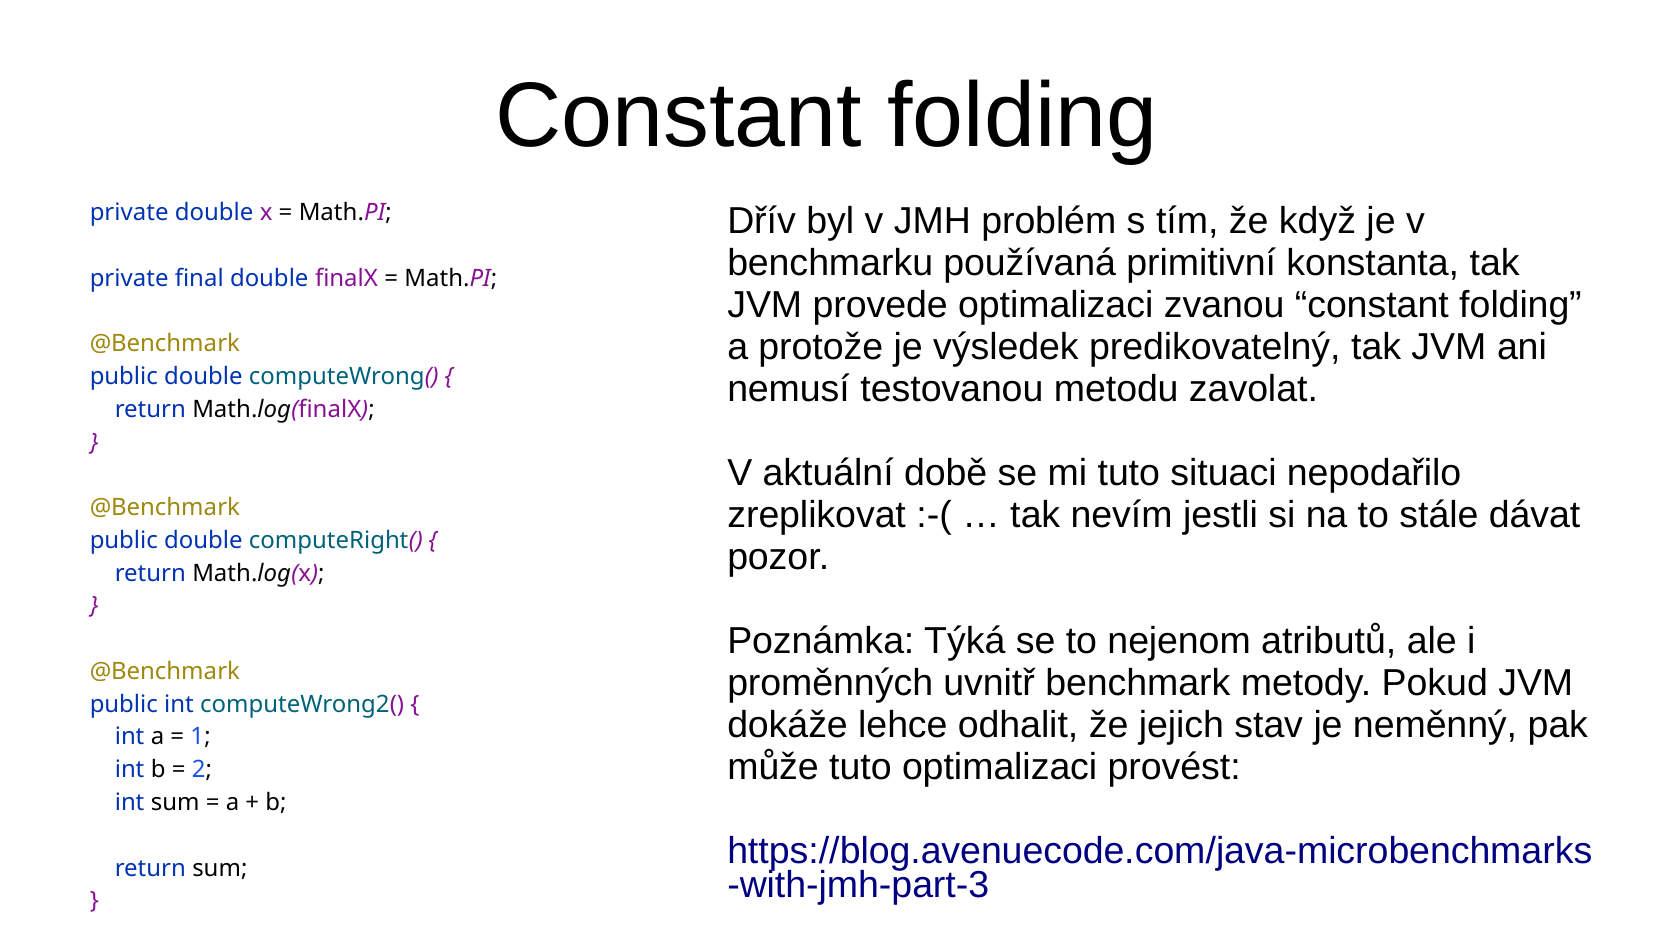

# Constant folding
private double x = Math.PI;
private final double finalX = Math.PI;
@Benchmark
public double computeWrong() {
 return Math.log(finalX);
}
@Benchmark
public double computeRight() {
 return Math.log(x);
}
@Benchmark
public int computeWrong2() {
 int a = 1;
 int b = 2;
 int sum = a + b;
 return sum;
}
Dřív byl v JMH problém s tím, že když je v benchmarku používaná primitivní konstanta, tak JVM provede optimalizaci zvanou “constant folding” a protože je výsledek predikovatelný, tak JVM ani nemusí testovanou metodu zavolat.
V aktuální době se mi tuto situaci nepodařilo zreplikovat :-( … tak nevím jestli si na to stále dávat pozor.
Poznámka: Týká se to nejenom atributů, ale i proměnných uvnitř benchmark metody. Pokud JVM dokáže lehce odhalit, že jejich stav je neměnný, pak může tuto optimalizaci provést:
https://blog.avenuecode.com/java-microbenchmarks-with-jmh-part-3